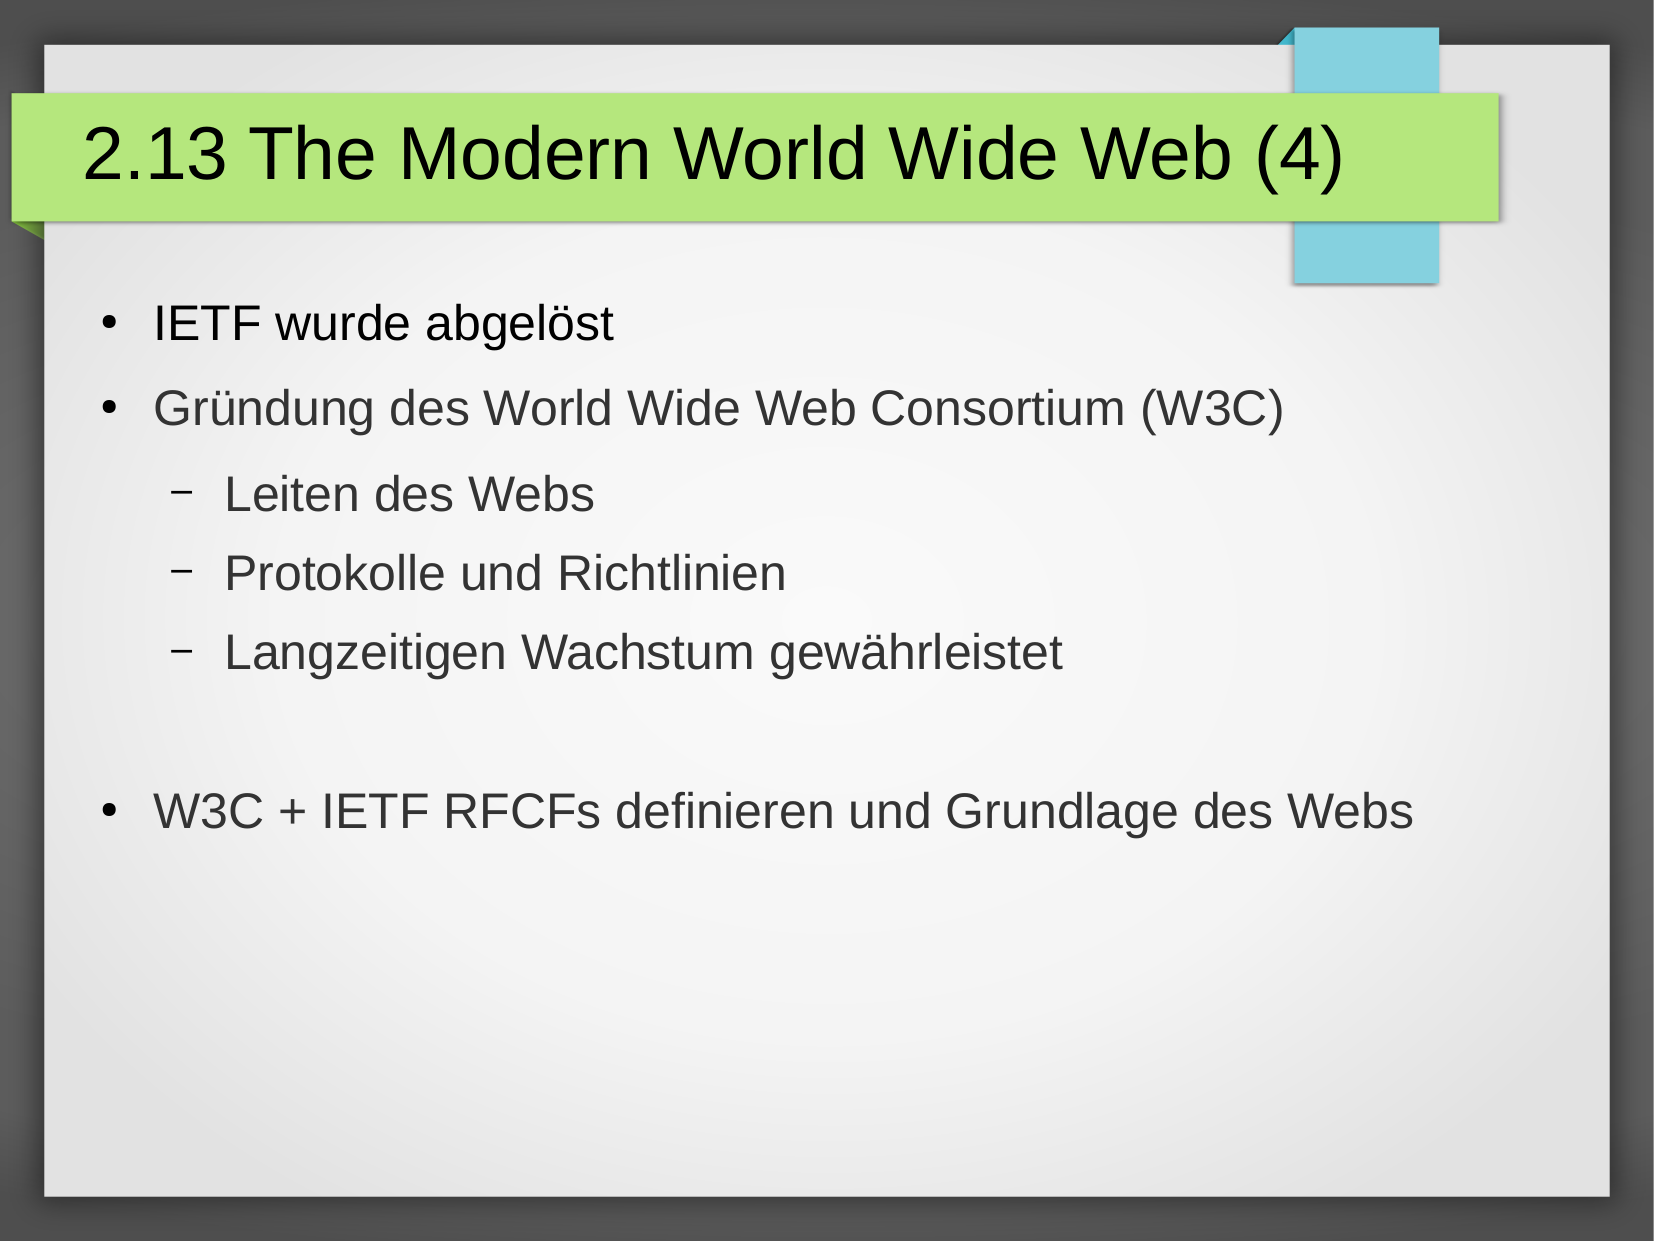

2.13 The Modern World Wide Web (4)
# IETF wurde abgelöst
Gründung des World Wide Web Consortium (W3C)
Leiten des Webs
Protokolle und Richtlinien
Langzeitigen Wachstum gewährleistet
W3C + IETF RFCFs definieren und Grundlage des Webs